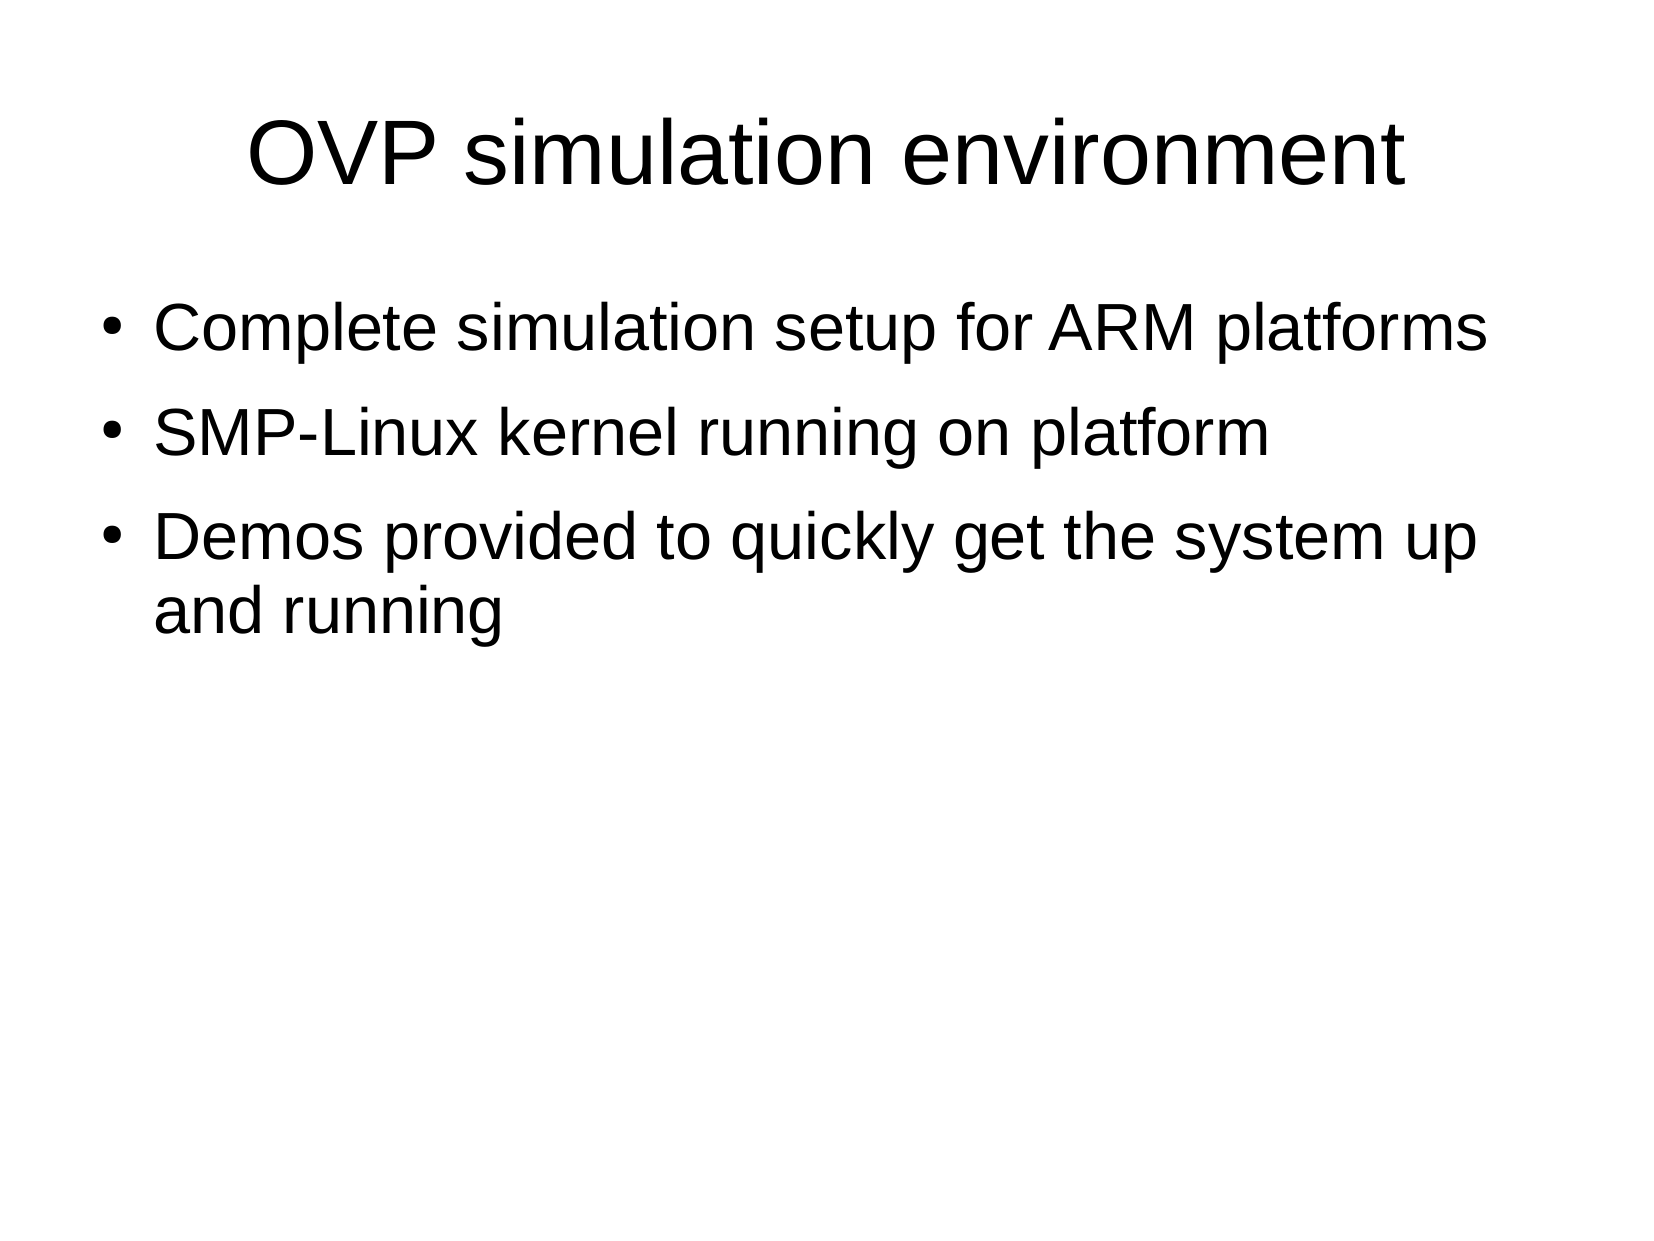

# OVP simulation environment
Complete simulation setup for ARM platforms
SMP-Linux kernel running on platform
Demos provided to quickly get the system up and running